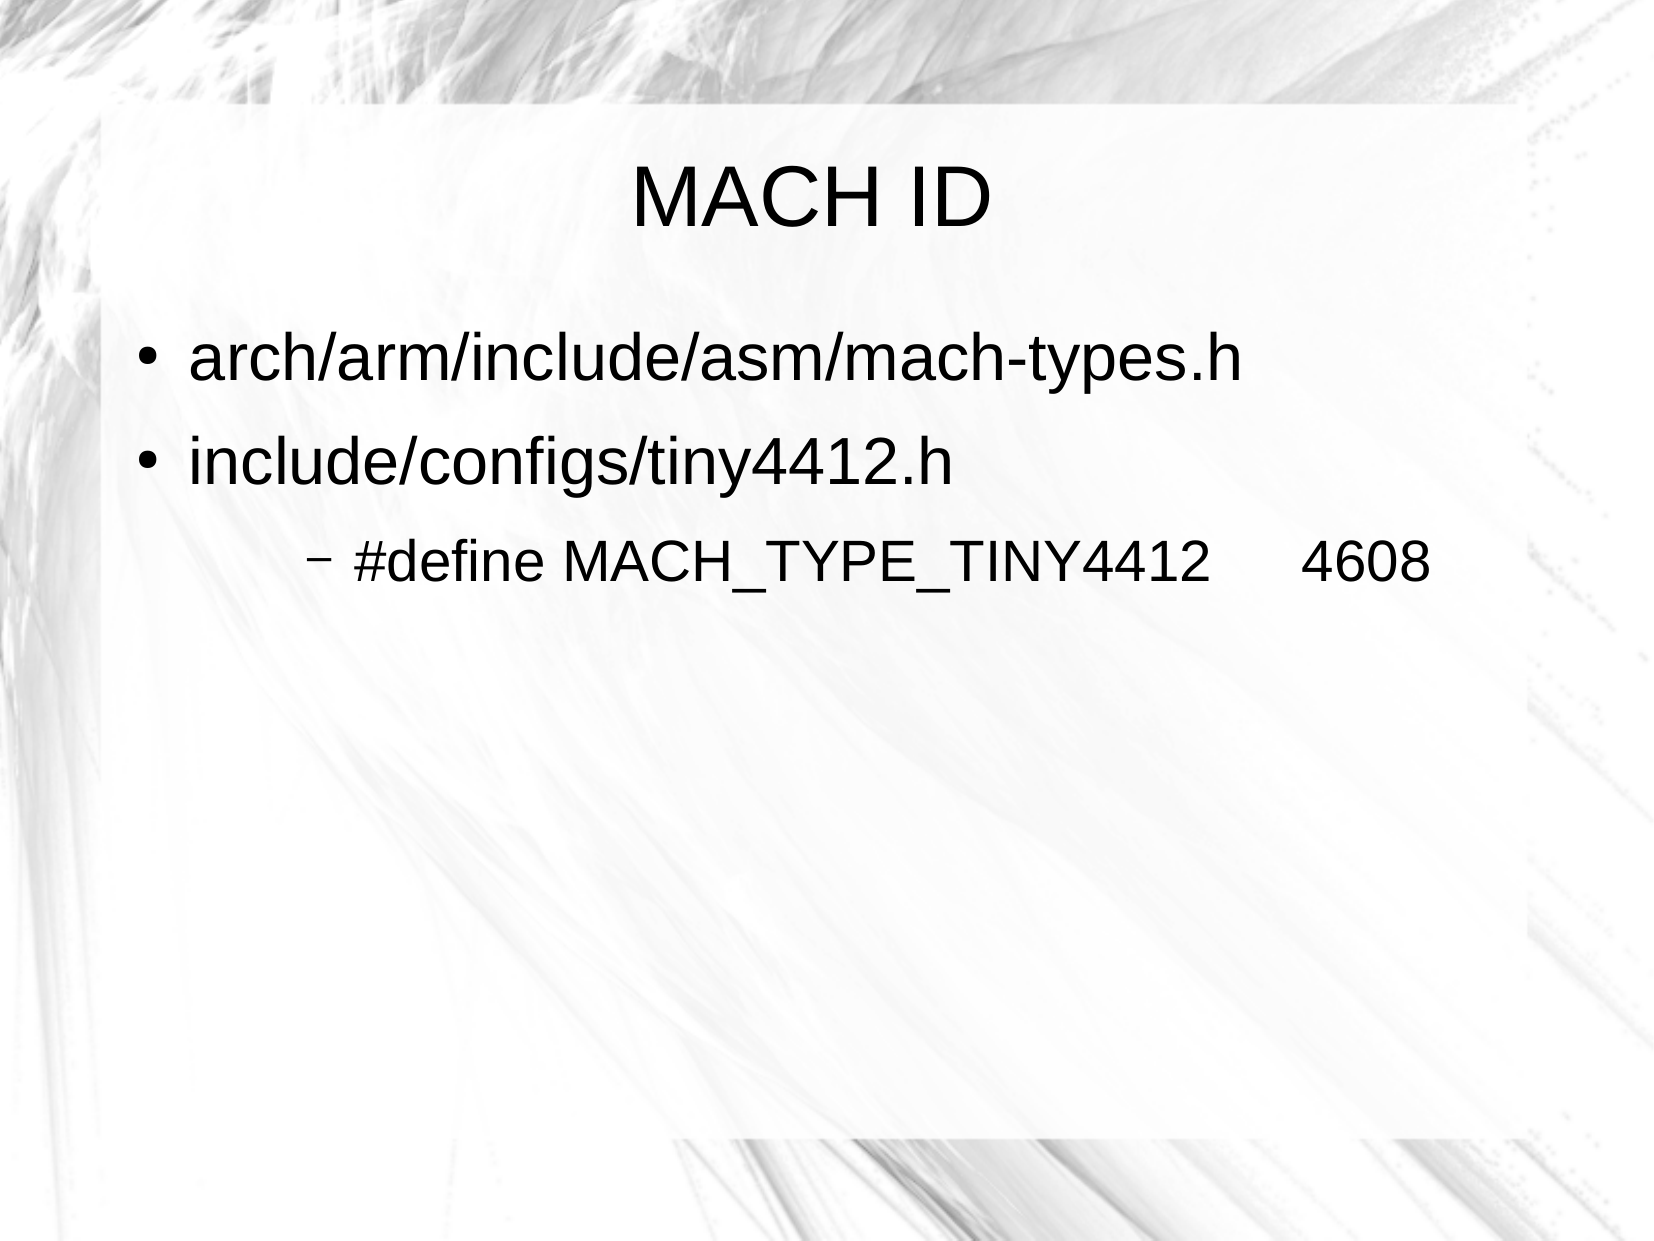

# MACH ID
arch/arm/include/asm/mach-types.h
include/configs/tiny4412.h
#define MACH_TYPE_TINY4412		4608